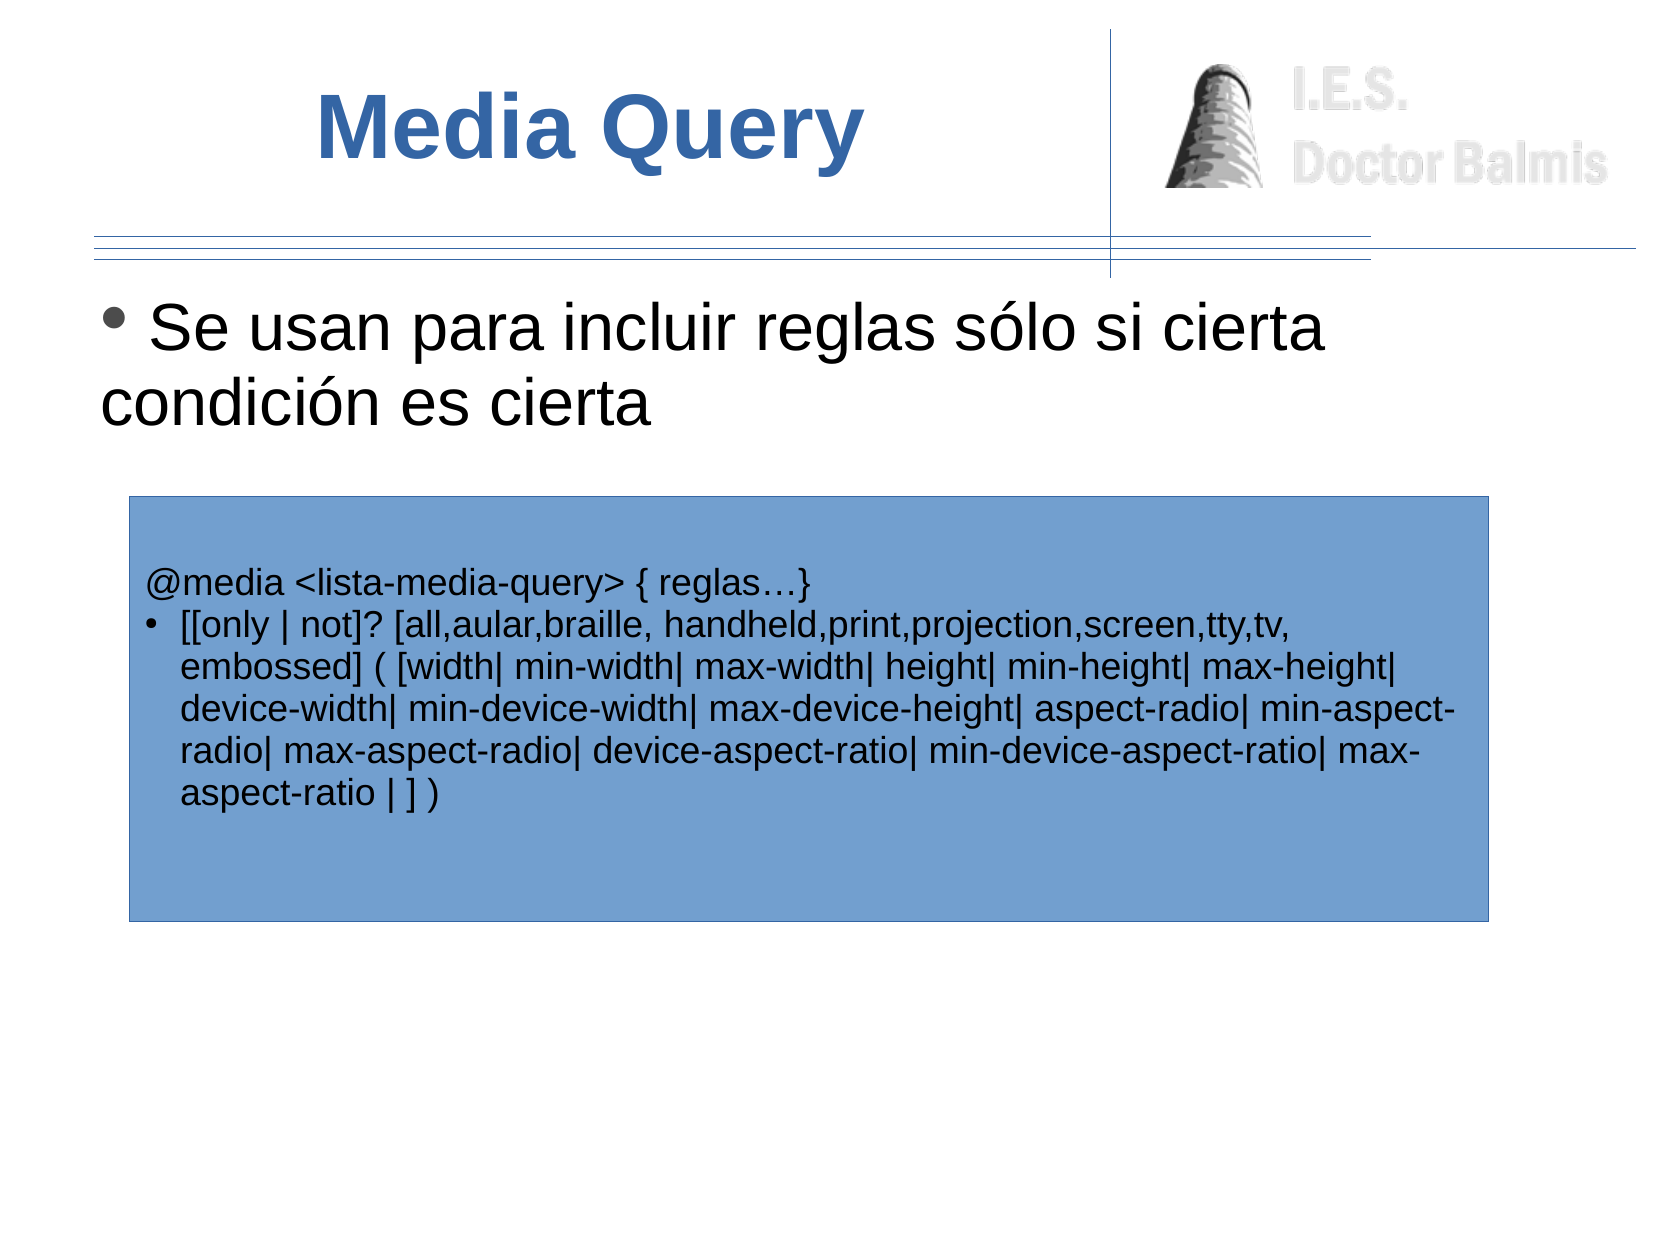

# Media Query
 Se usan para incluir reglas sólo si cierta condición es cierta
@media <lista-media-query> { reglas…}
[[only | not]? [all,aular,braille, handheld,print,projection,screen,tty,tv, embossed] ( [width| min-width| max-width| height| min-height| max-height| device-width| min-device-width| max-device-height| aspect-radio| min-aspect-radio| max-aspect-radio| device-aspect-ratio| min-device-aspect-ratio| max-aspect-ratio | ] )